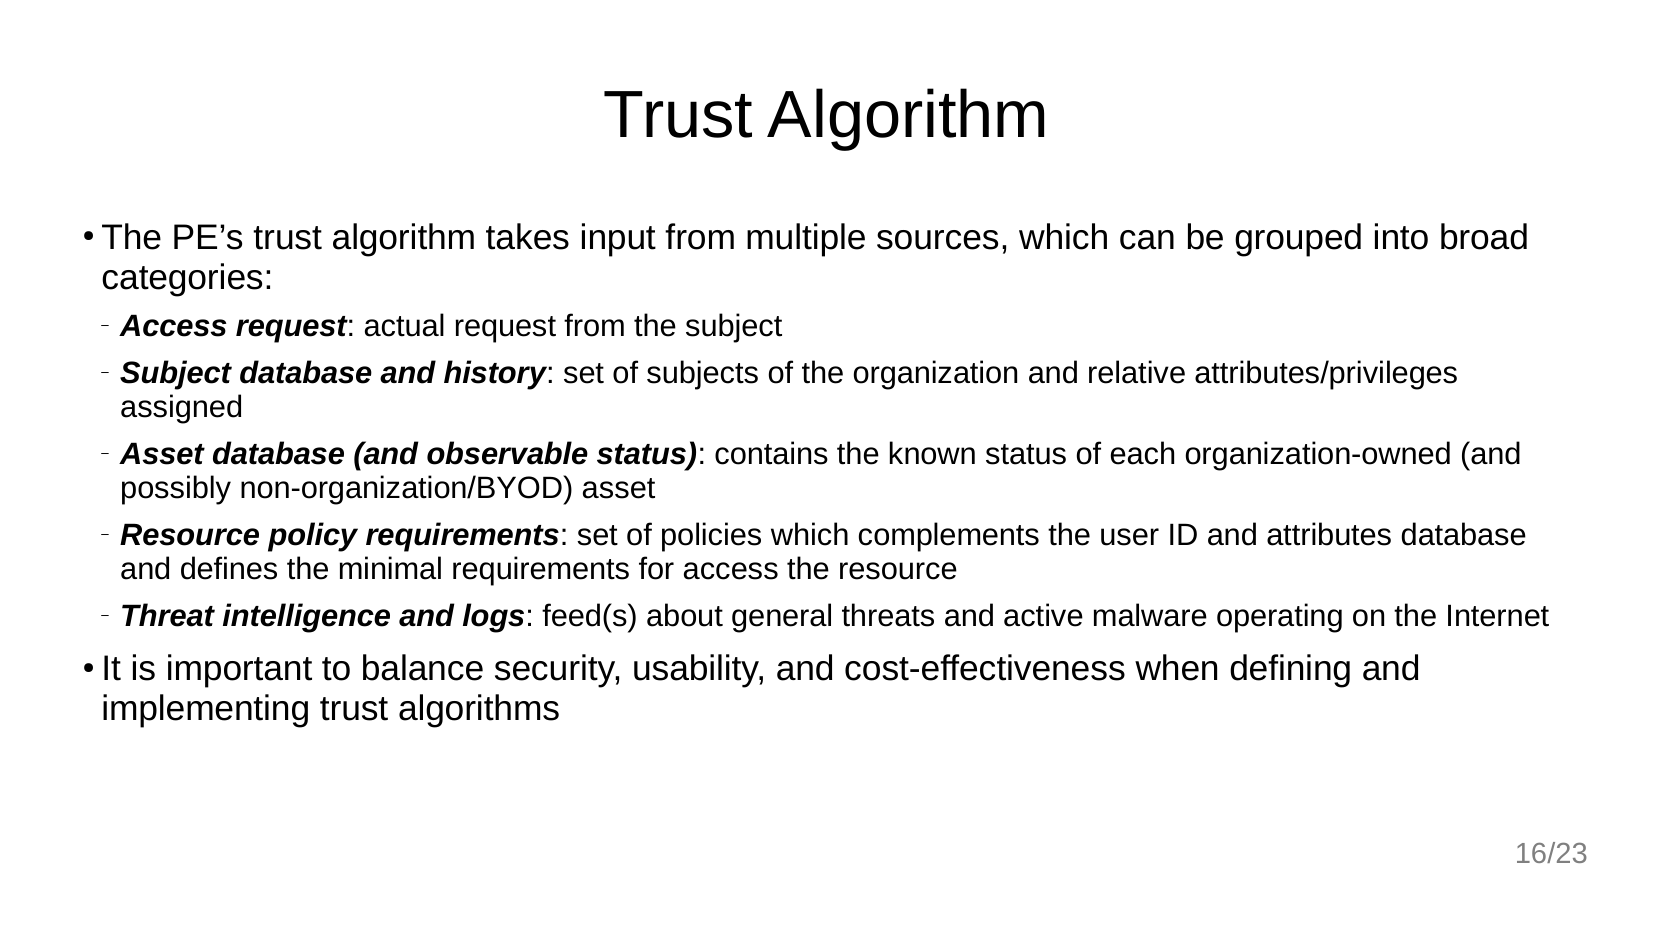

# Trust Algorithm
The PE’s trust algorithm takes input from multiple sources, which can be grouped into broad categories:
Access request: actual request from the subject
Subject database and history: set of subjects of the organization and relative attributes/privileges assigned
Asset database (and observable status): contains the known status of each organization-owned (and possibly non-organization/BYOD) asset
Resource policy requirements: set of policies which complements the user ID and attributes database and defines the minimal requirements for access the resource
Threat intelligence and logs: feed(s) about general threats and active malware operating on the Internet
It is important to balance security, usability, and cost-effectiveness when defining and implementing trust algorithms